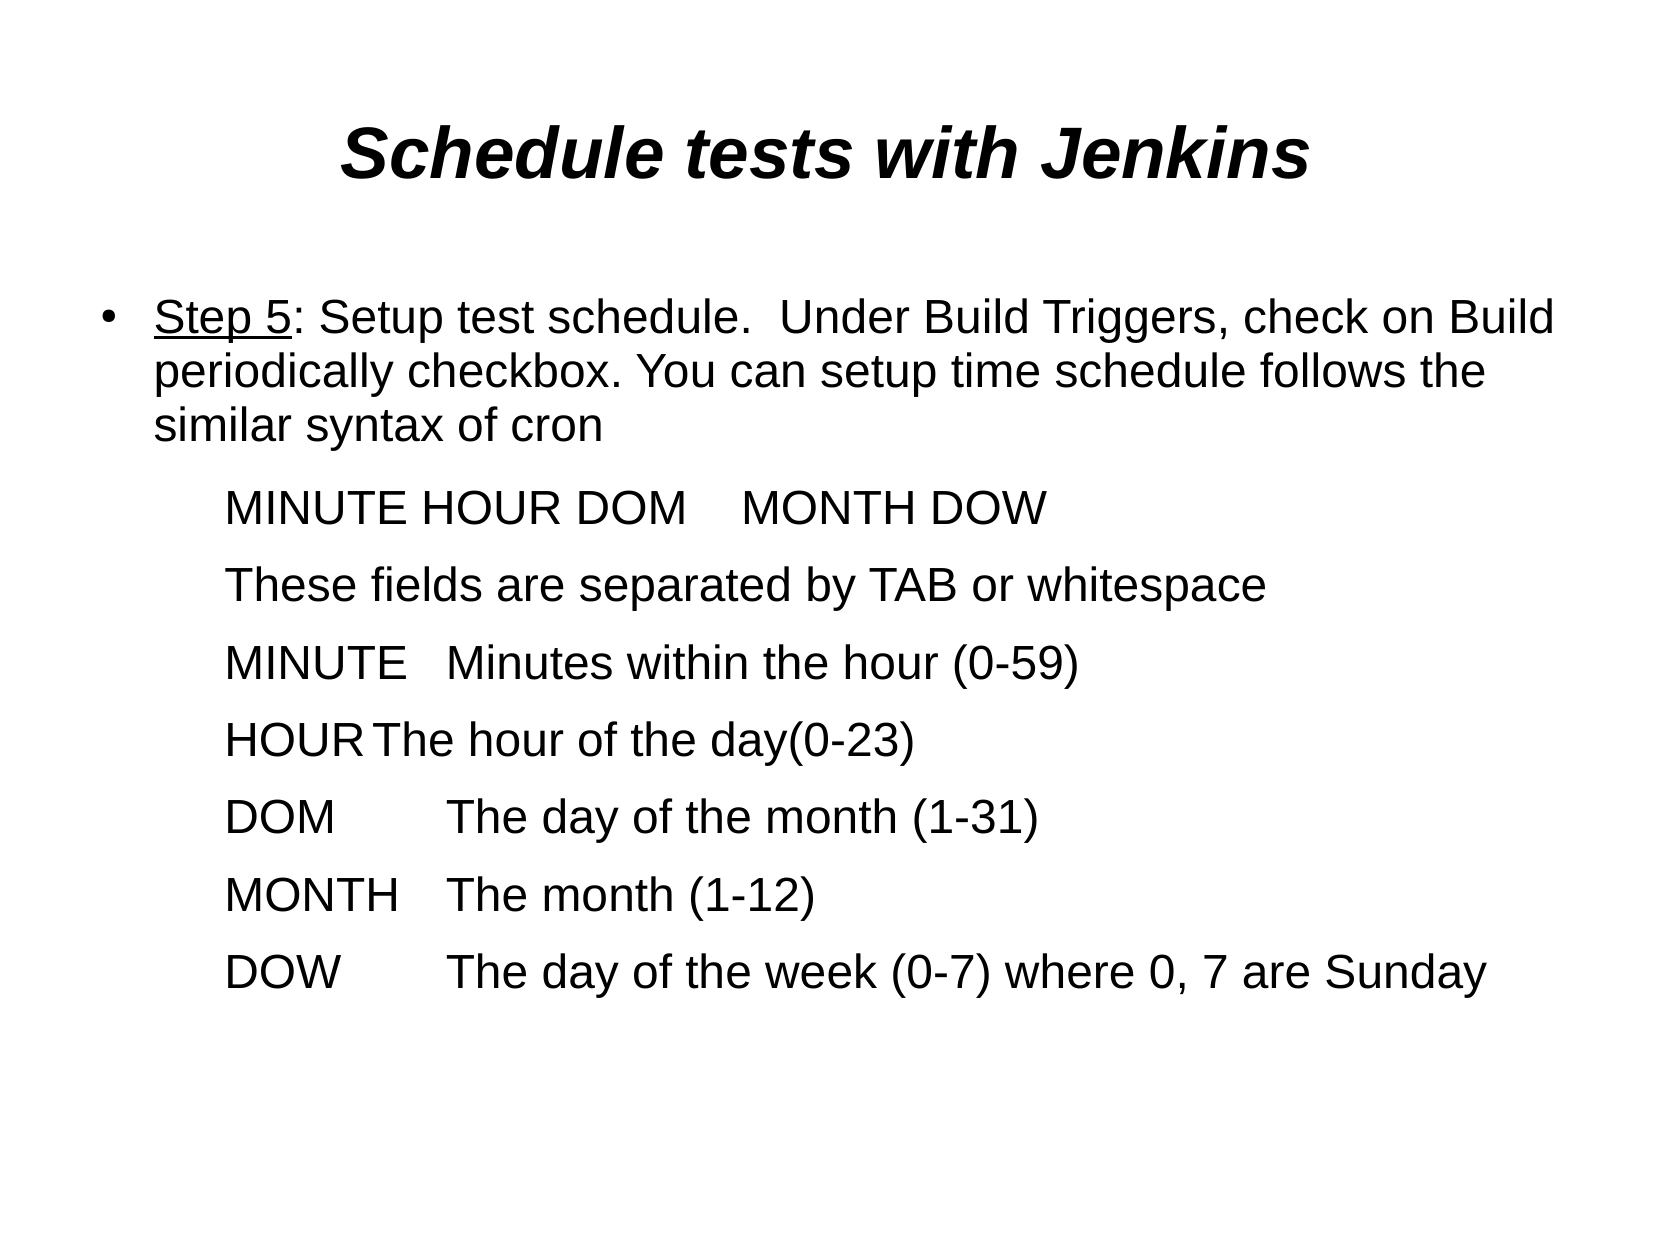

# Schedule tests with Jenkins
Step 5: Setup test schedule. Under Build Triggers, check on Build periodically checkbox. You can setup time schedule follows the similar syntax of cron
MINUTE HOUR DOM	MONTH DOW
These fields are separated by TAB or whitespace
MINUTE	Minutes within the hour (0-59)
HOUR	The hour of the day(0-23)
DOM		The day of the month (1-31)
MONTH	The month (1-12)
DOW		The day of the week (0-7) where 0, 7 are Sunday